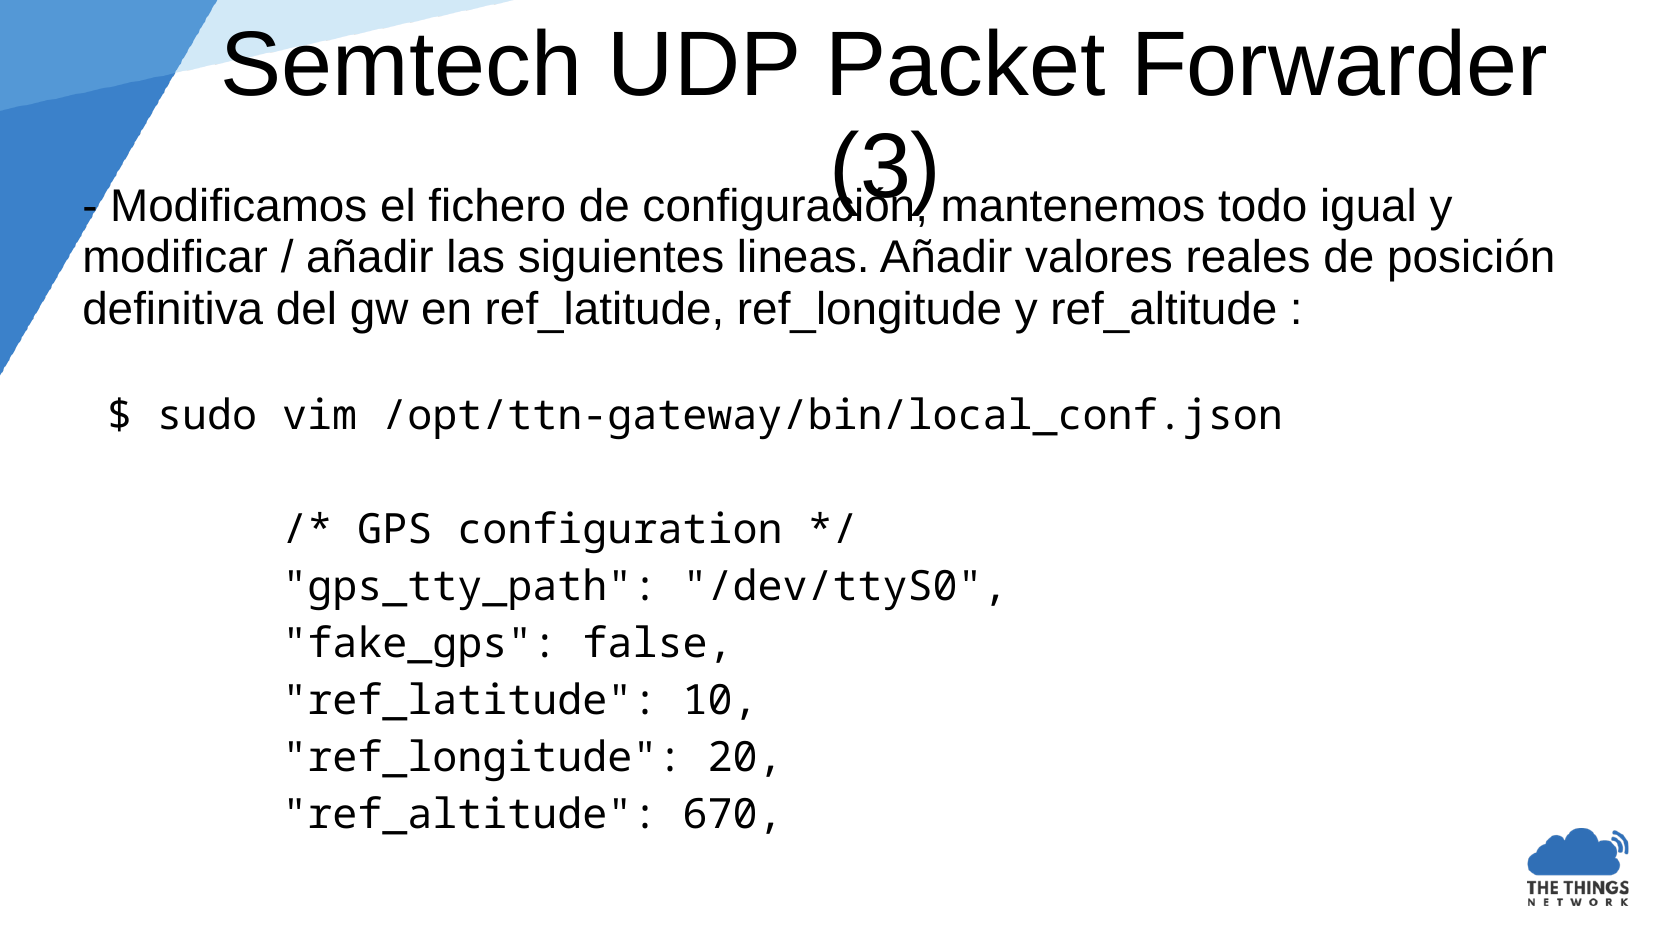

# Semtech UDP Packet Forwarder (3)
- Modificamos el fichero de configuración, mantenemos todo igual y modificar / añadir las siguientes lineas. Añadir valores reales de posición definitiva del gw en ref_latitude, ref_longitude y ref_altitude :
 $ sudo vim /opt/ttn-gateway/bin/local_conf.json
 /* GPS configuration */
 "gps_tty_path": "/dev/ttyS0",
 "fake_gps": false,
 "ref_latitude": 10,
 "ref_longitude": 20,
 "ref_altitude": 670,